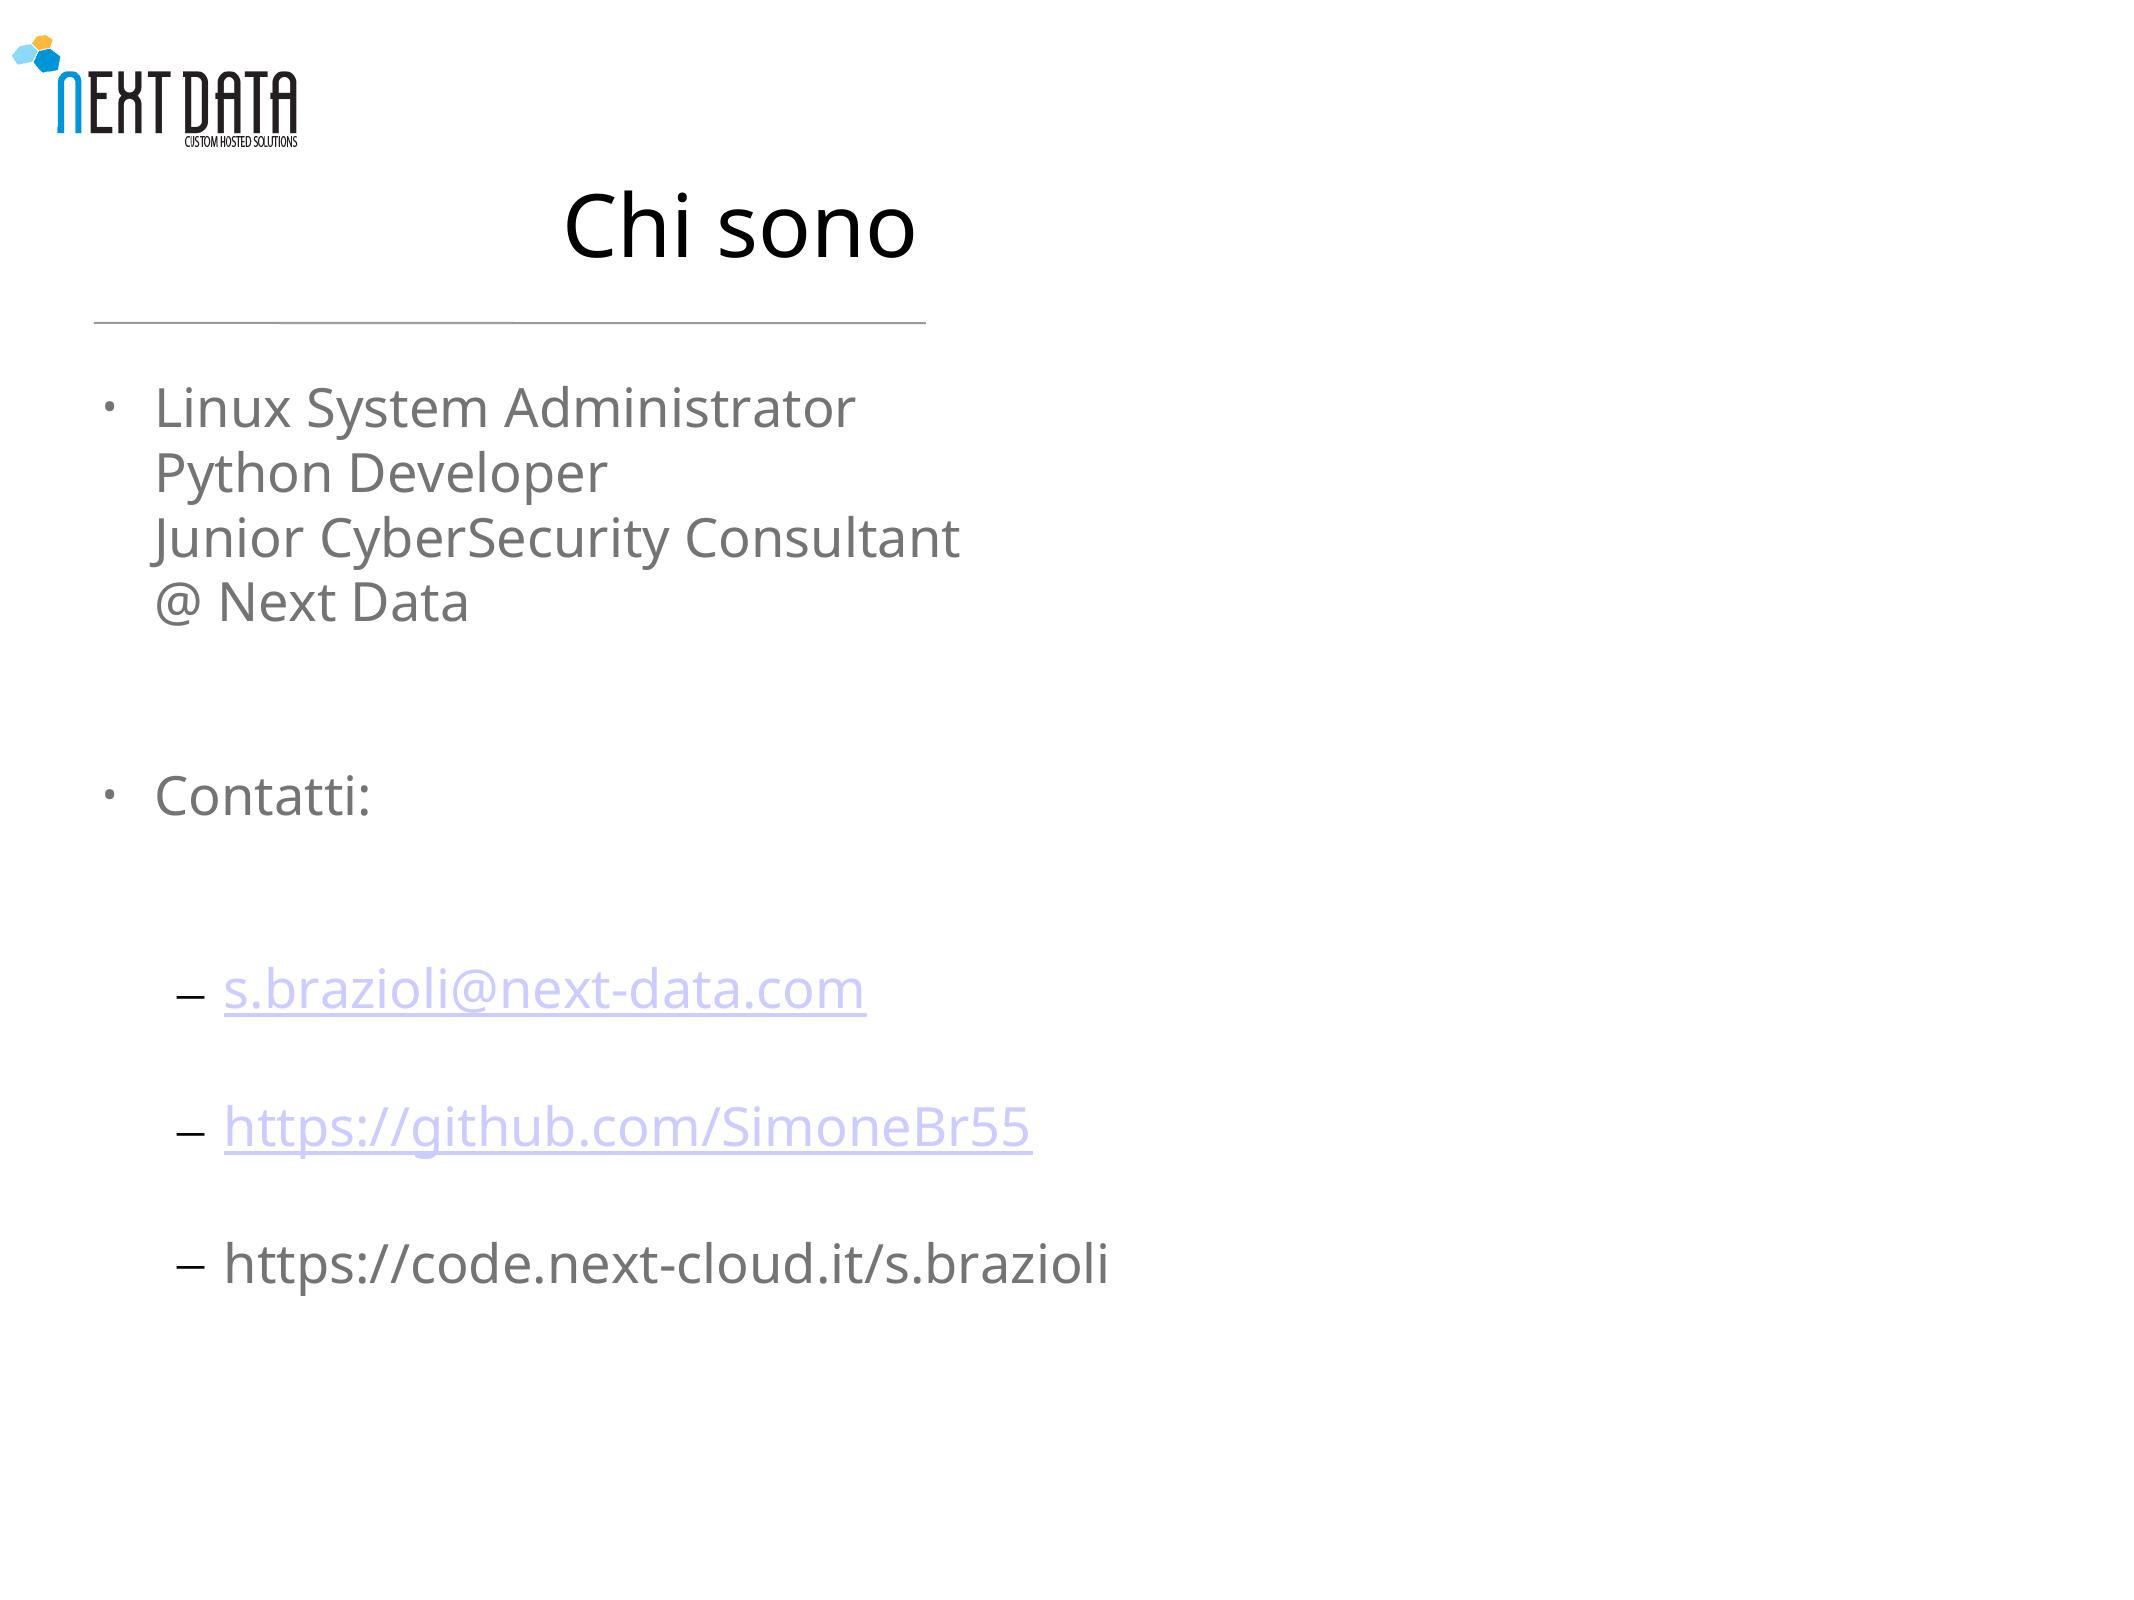

Chi sono
Linux System Administrator
Python Developer
Junior CyberSecurity Consultant
@ Next Data
Contatti:
s.brazioli@next-data.com
https://github.com/SimoneBr55
https://code.next-cloud.it/s.brazioli